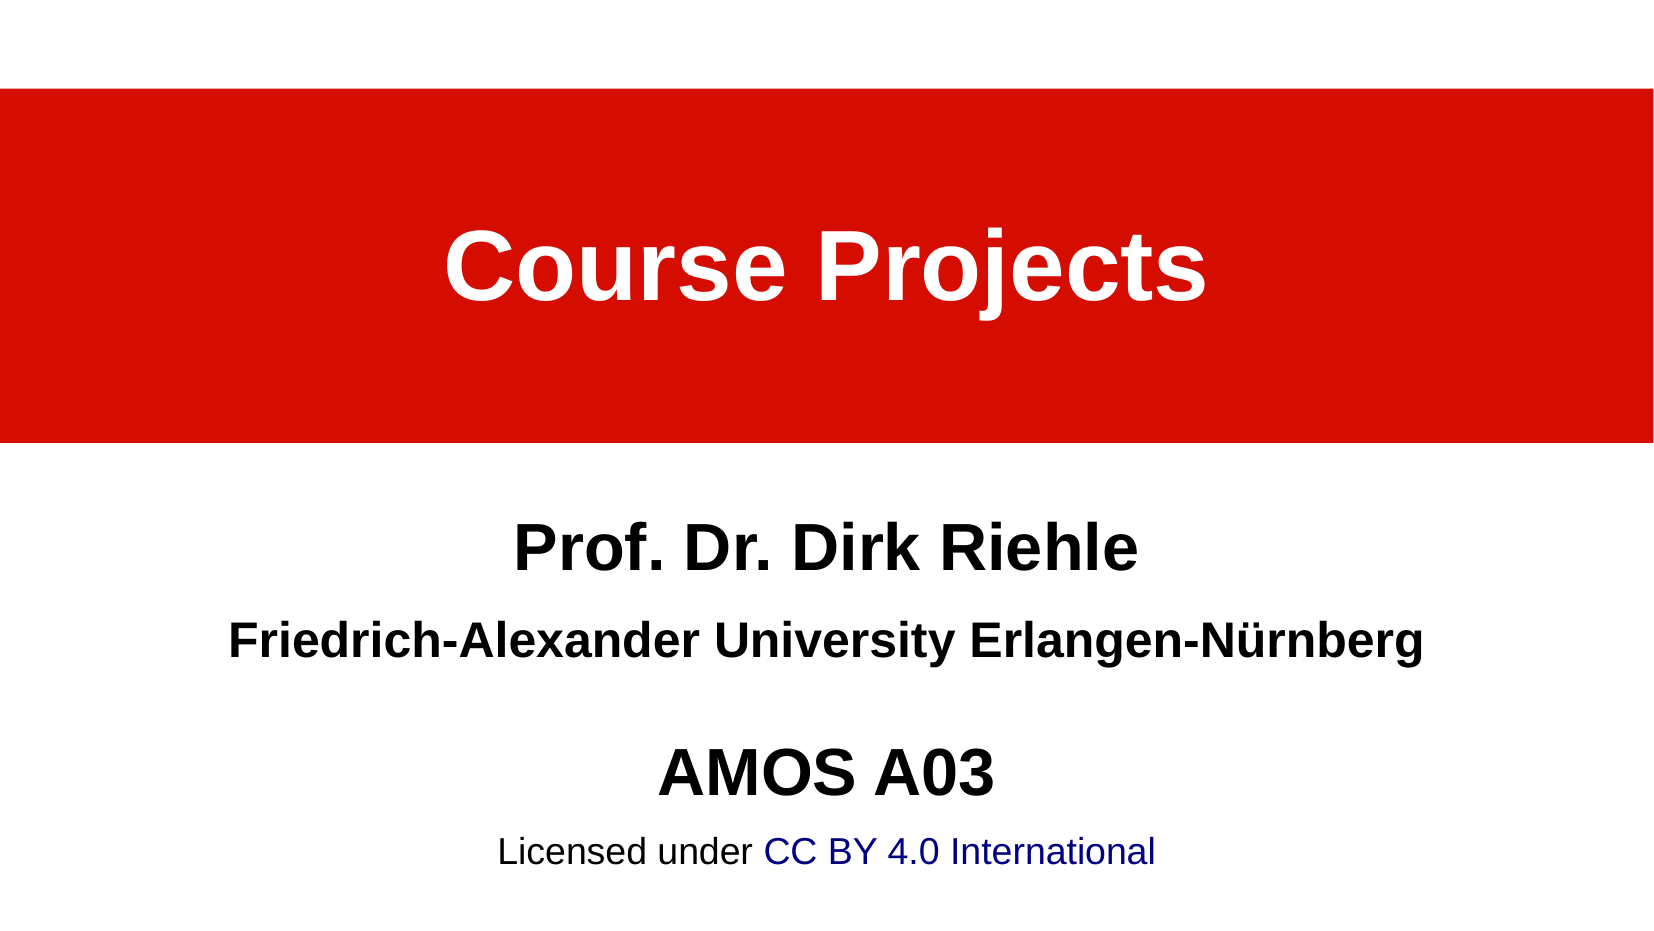

# Course Projects
Prof. Dr. Dirk Riehle
Friedrich-Alexander University Erlangen-Nürnberg
AMOS A03
Licensed under CC BY 4.0 International